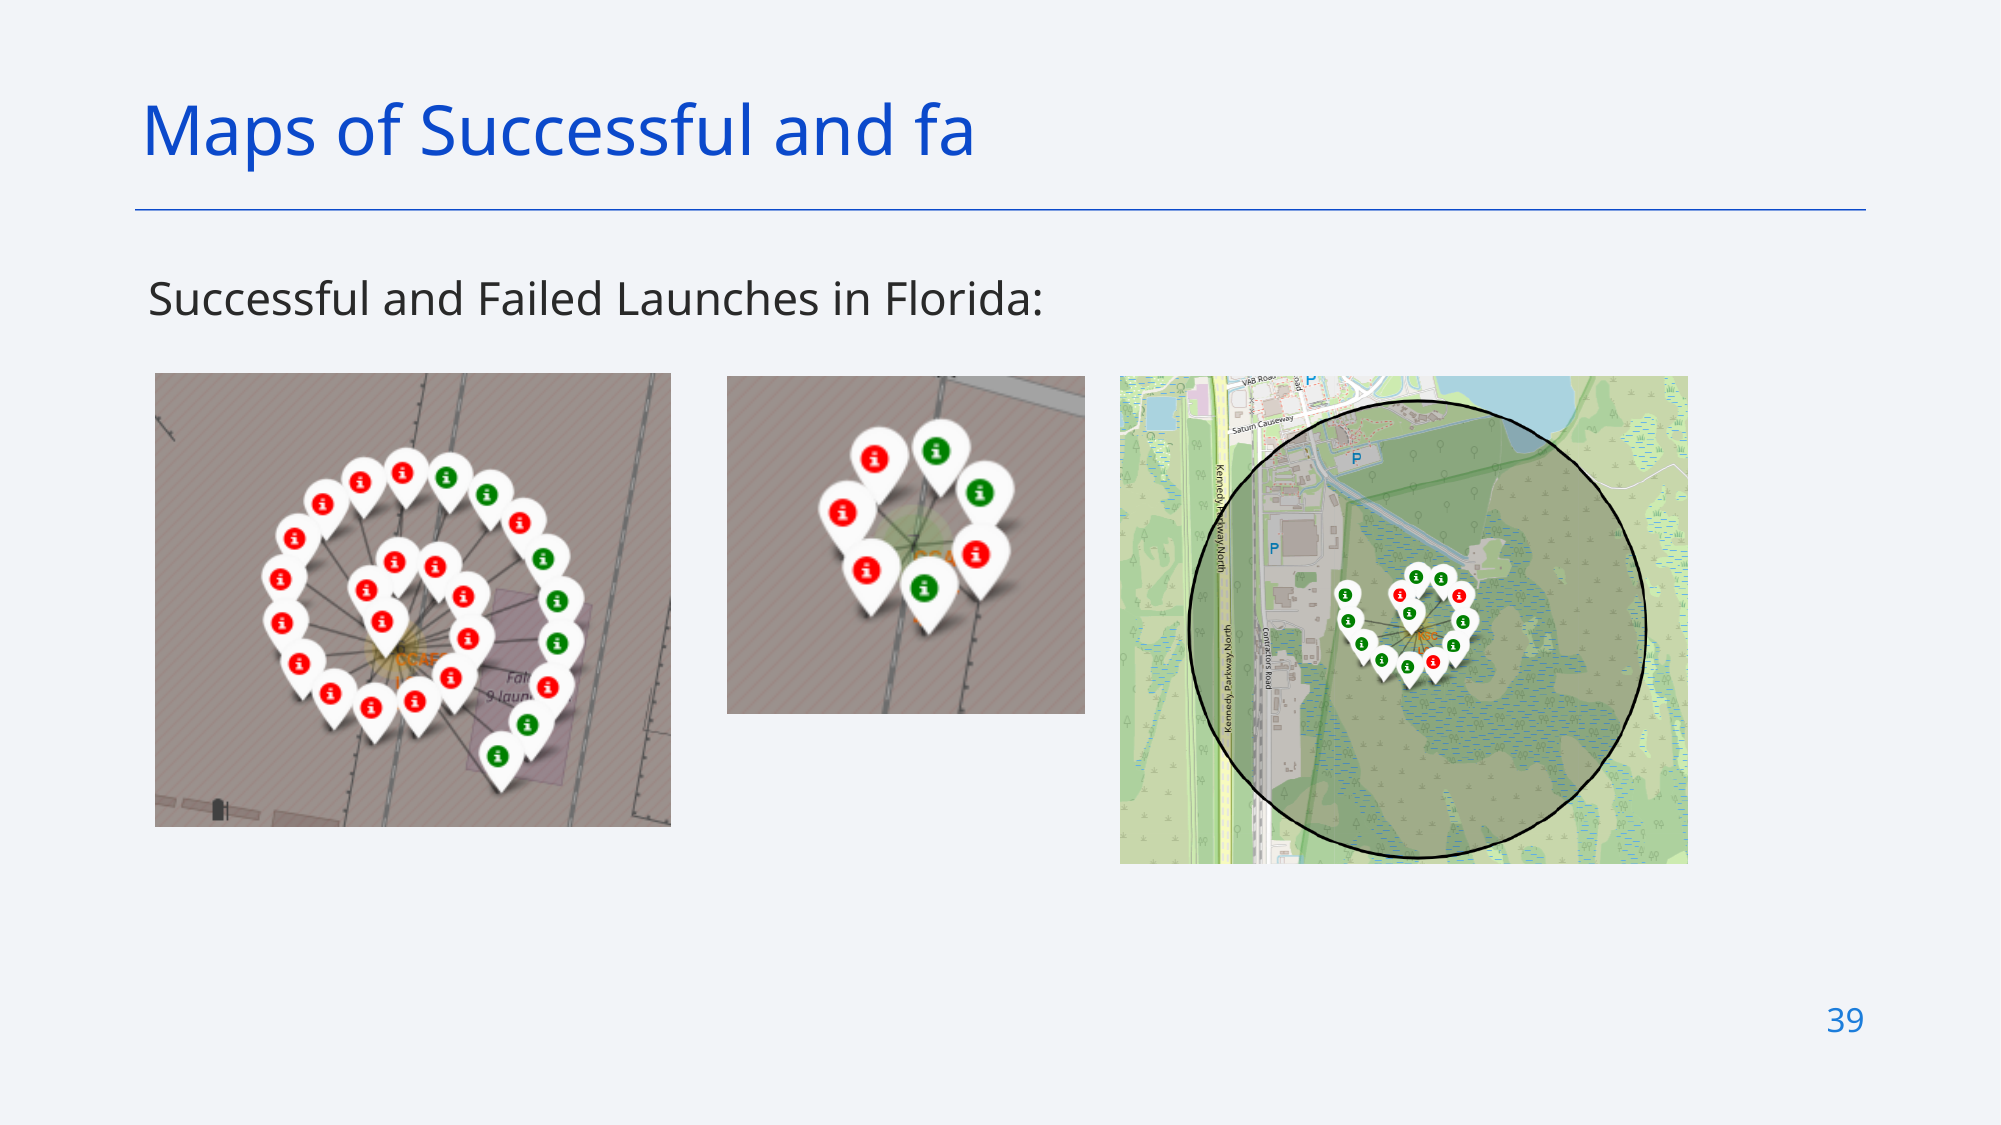

Maps of Successful and fa
# Successful and Failed Launches in Florida:
39